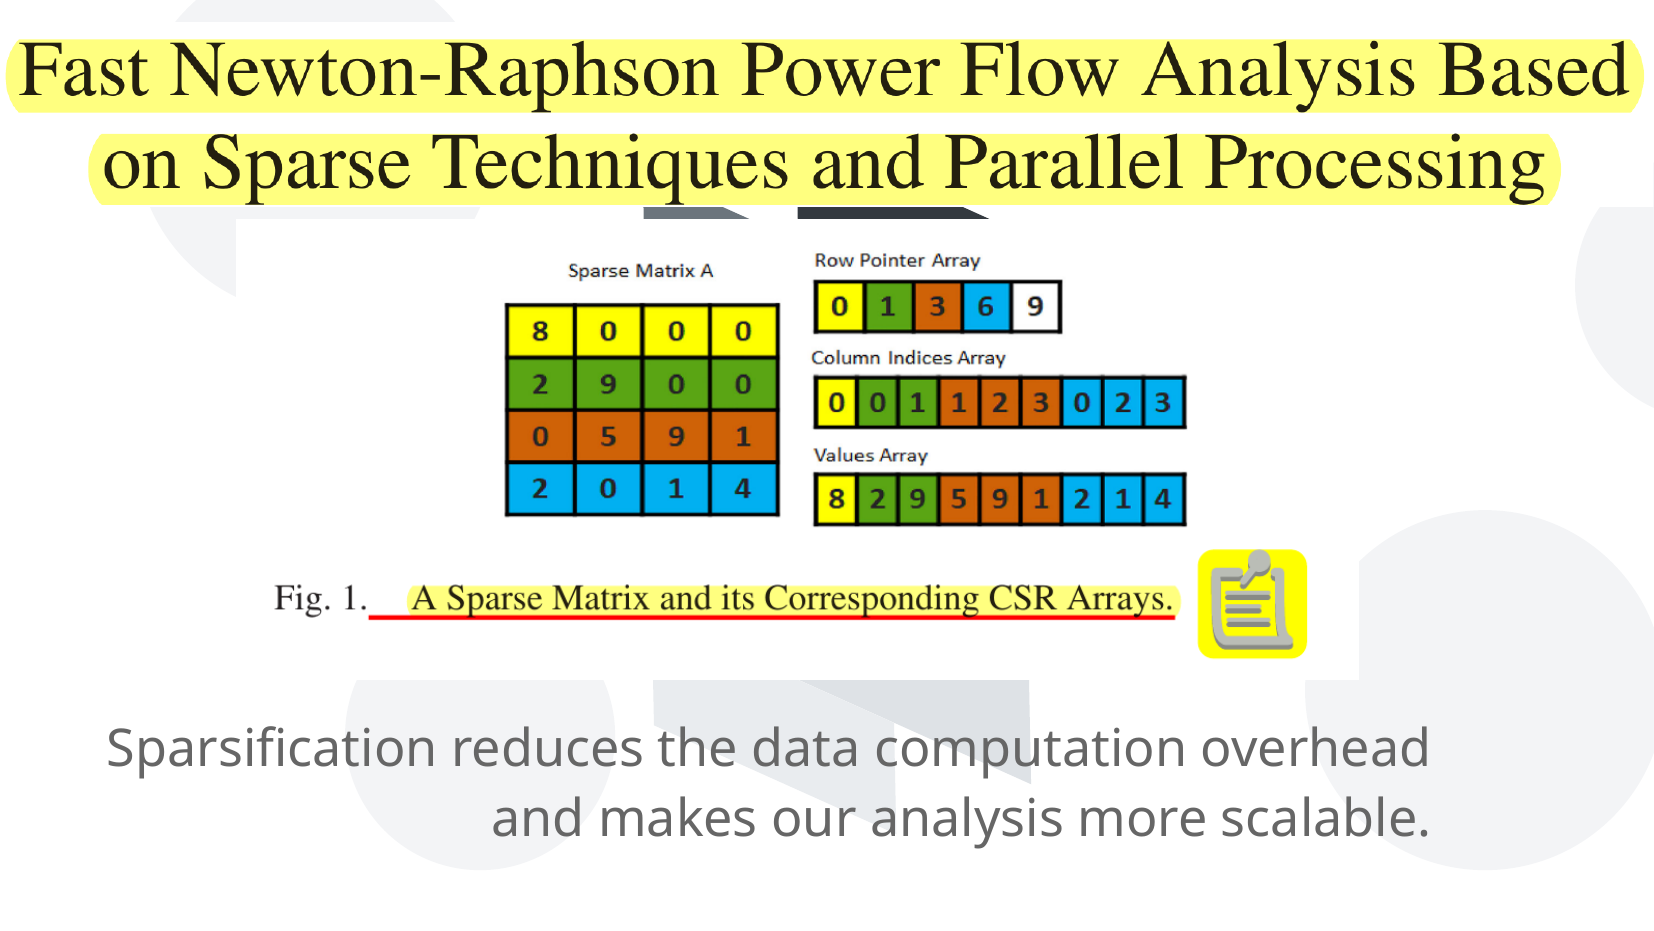

Lorem
Ipsum
Sparsification reduces the data computation overhead and makes our analysis more scalable.